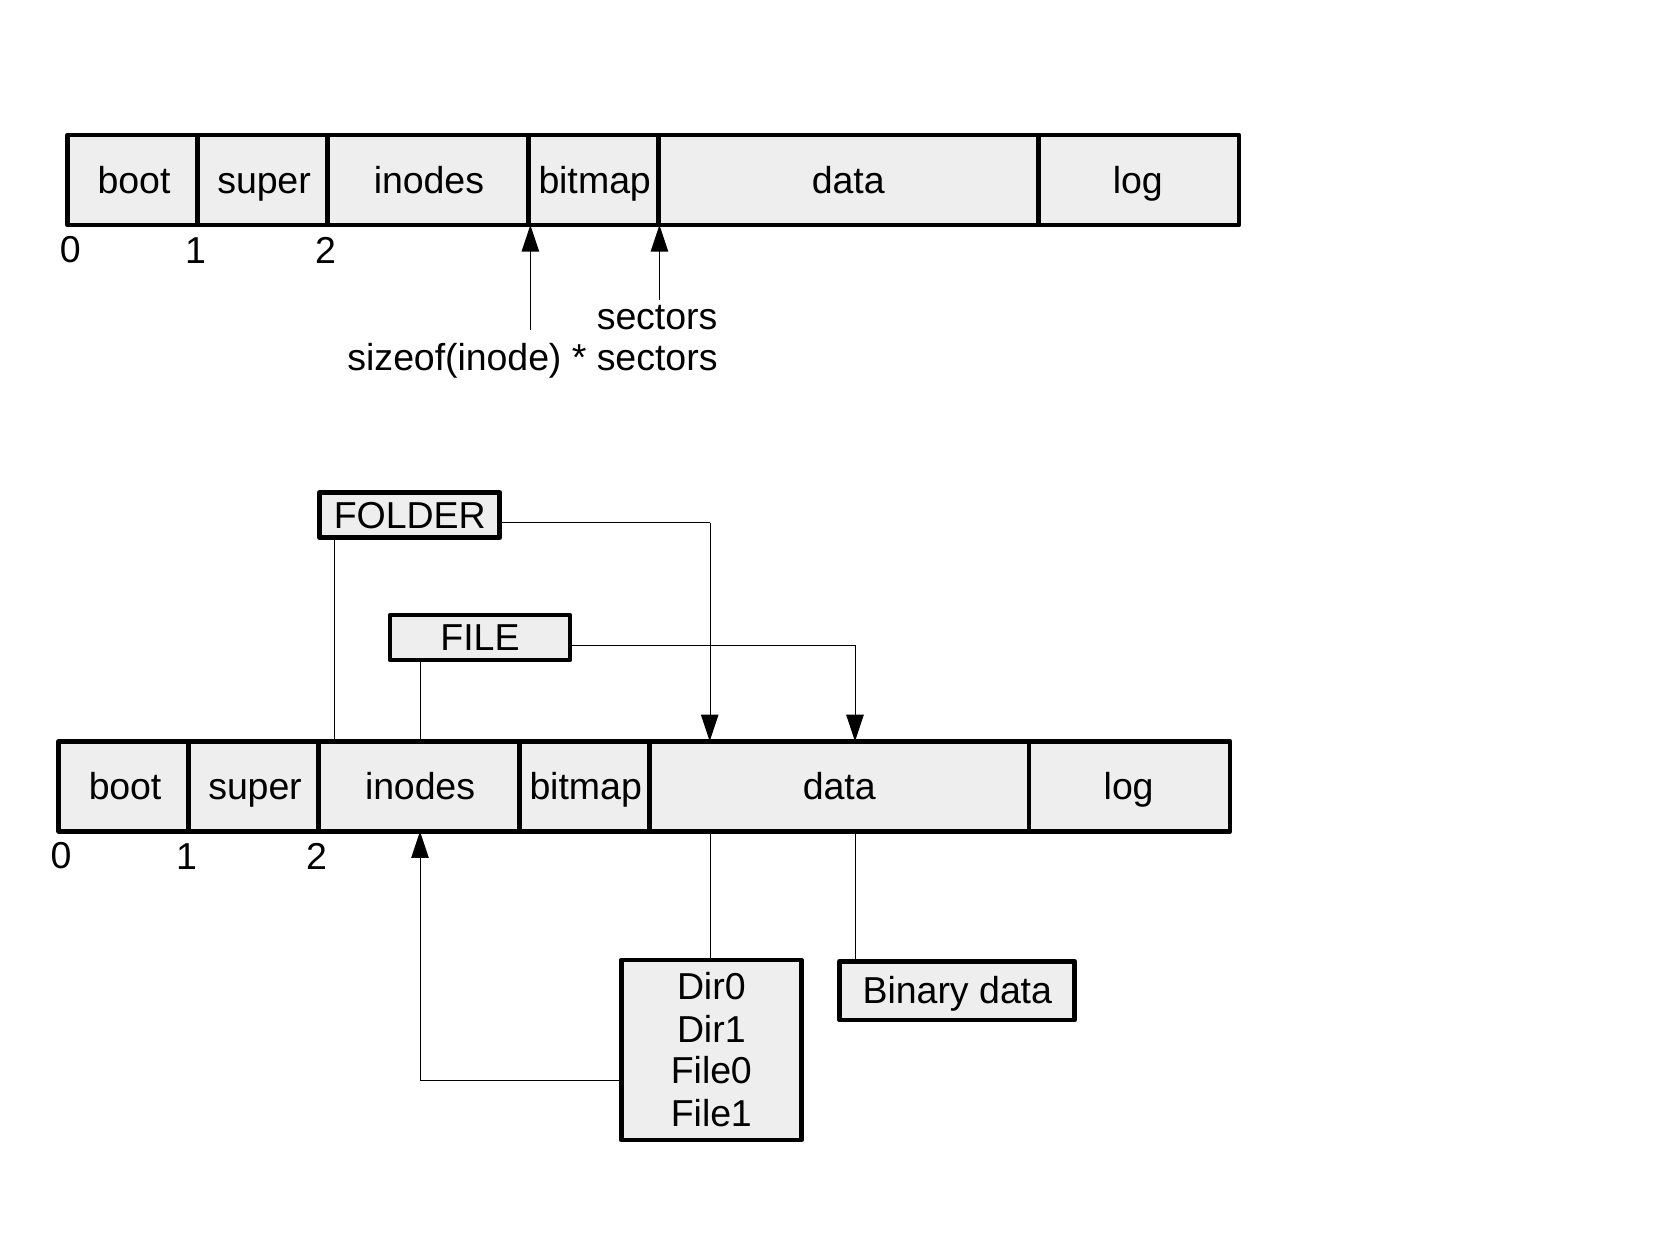

boot
super
inodes
bitmap
data
data
log
0
1
2
sectors
sizeof(inode) * sectors
FOLDER
FILE
boot
super
inodes
bitmap
data
data
log
0
1
2
Dir0
Dir1
File0
File1
Binary data